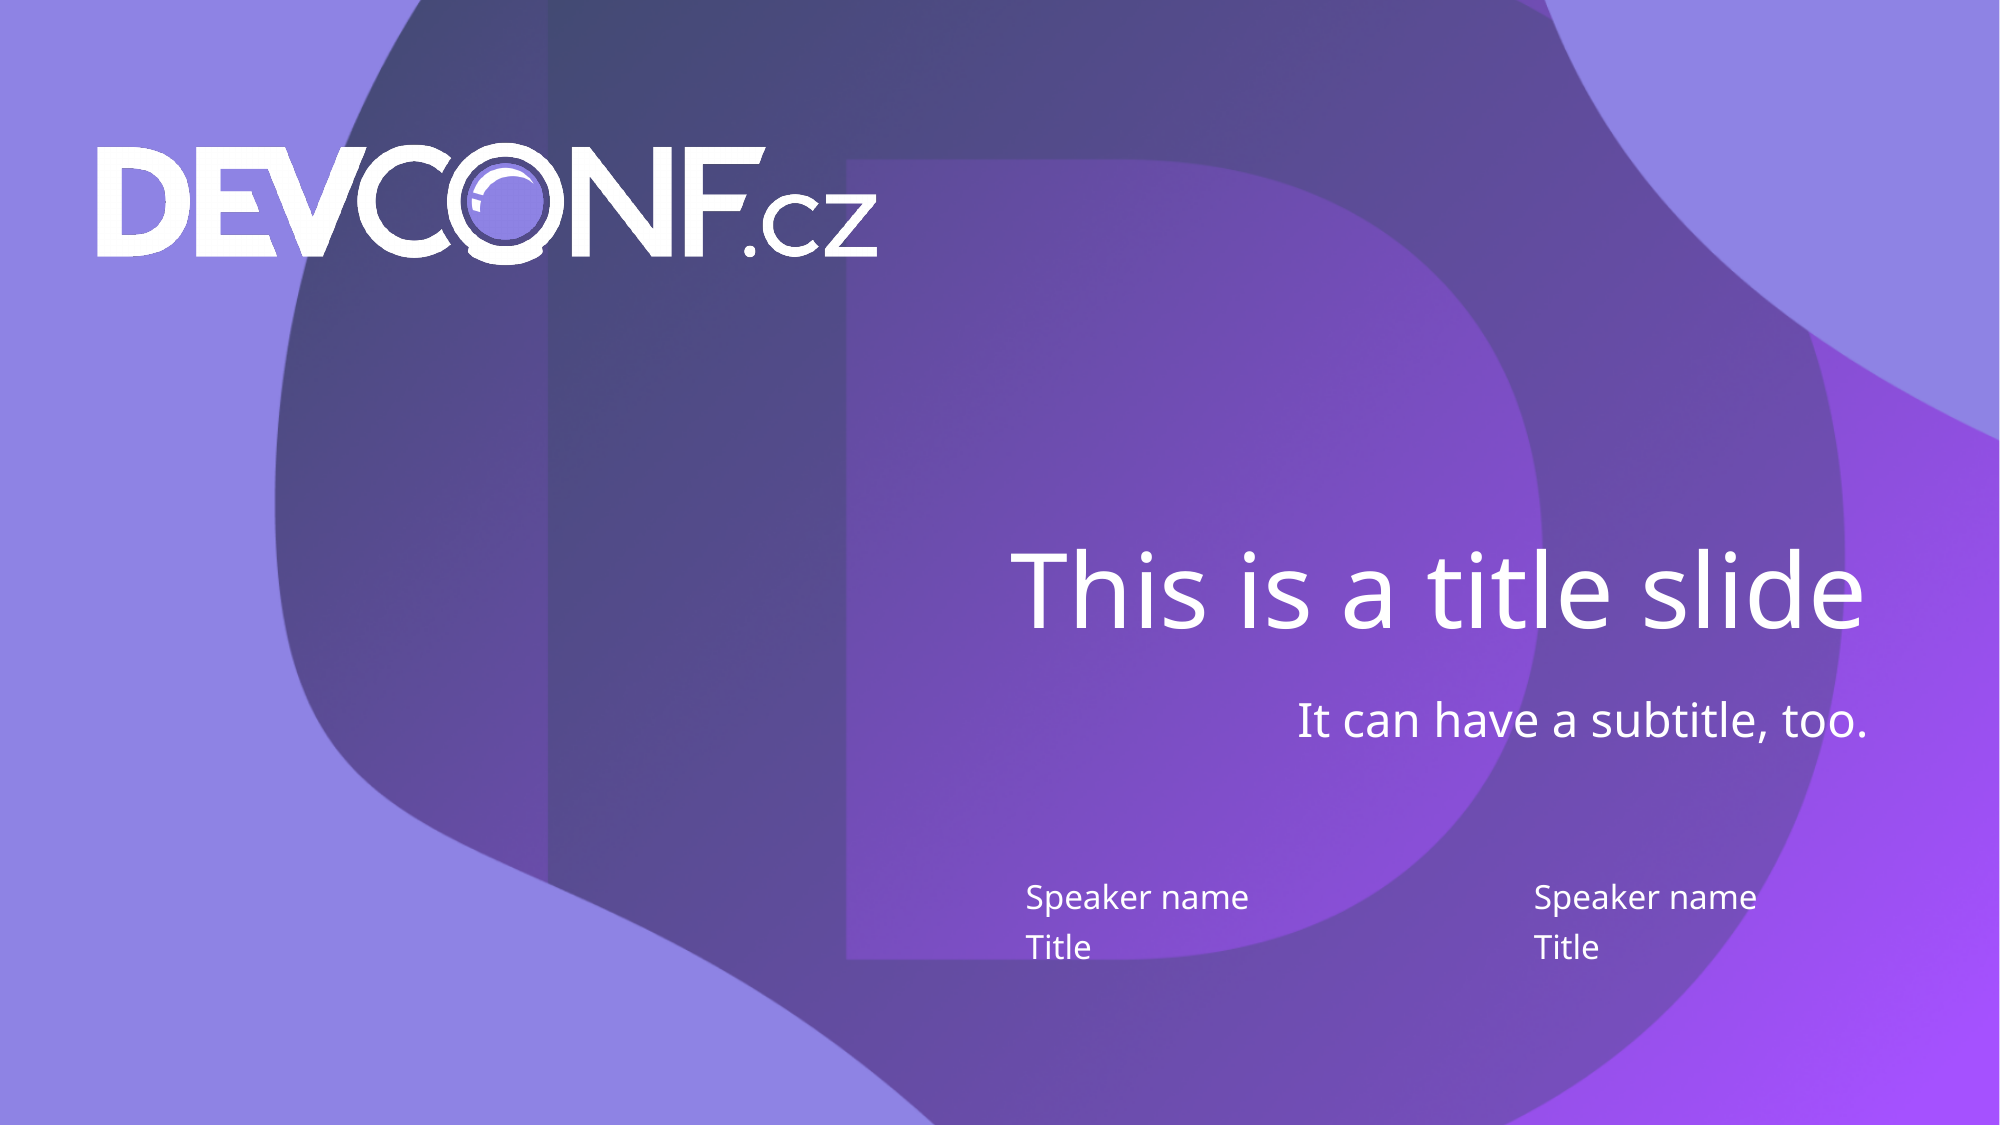

# This is a title slide
It can have a subtitle, too.
Speaker name
Title
Speaker name
Title